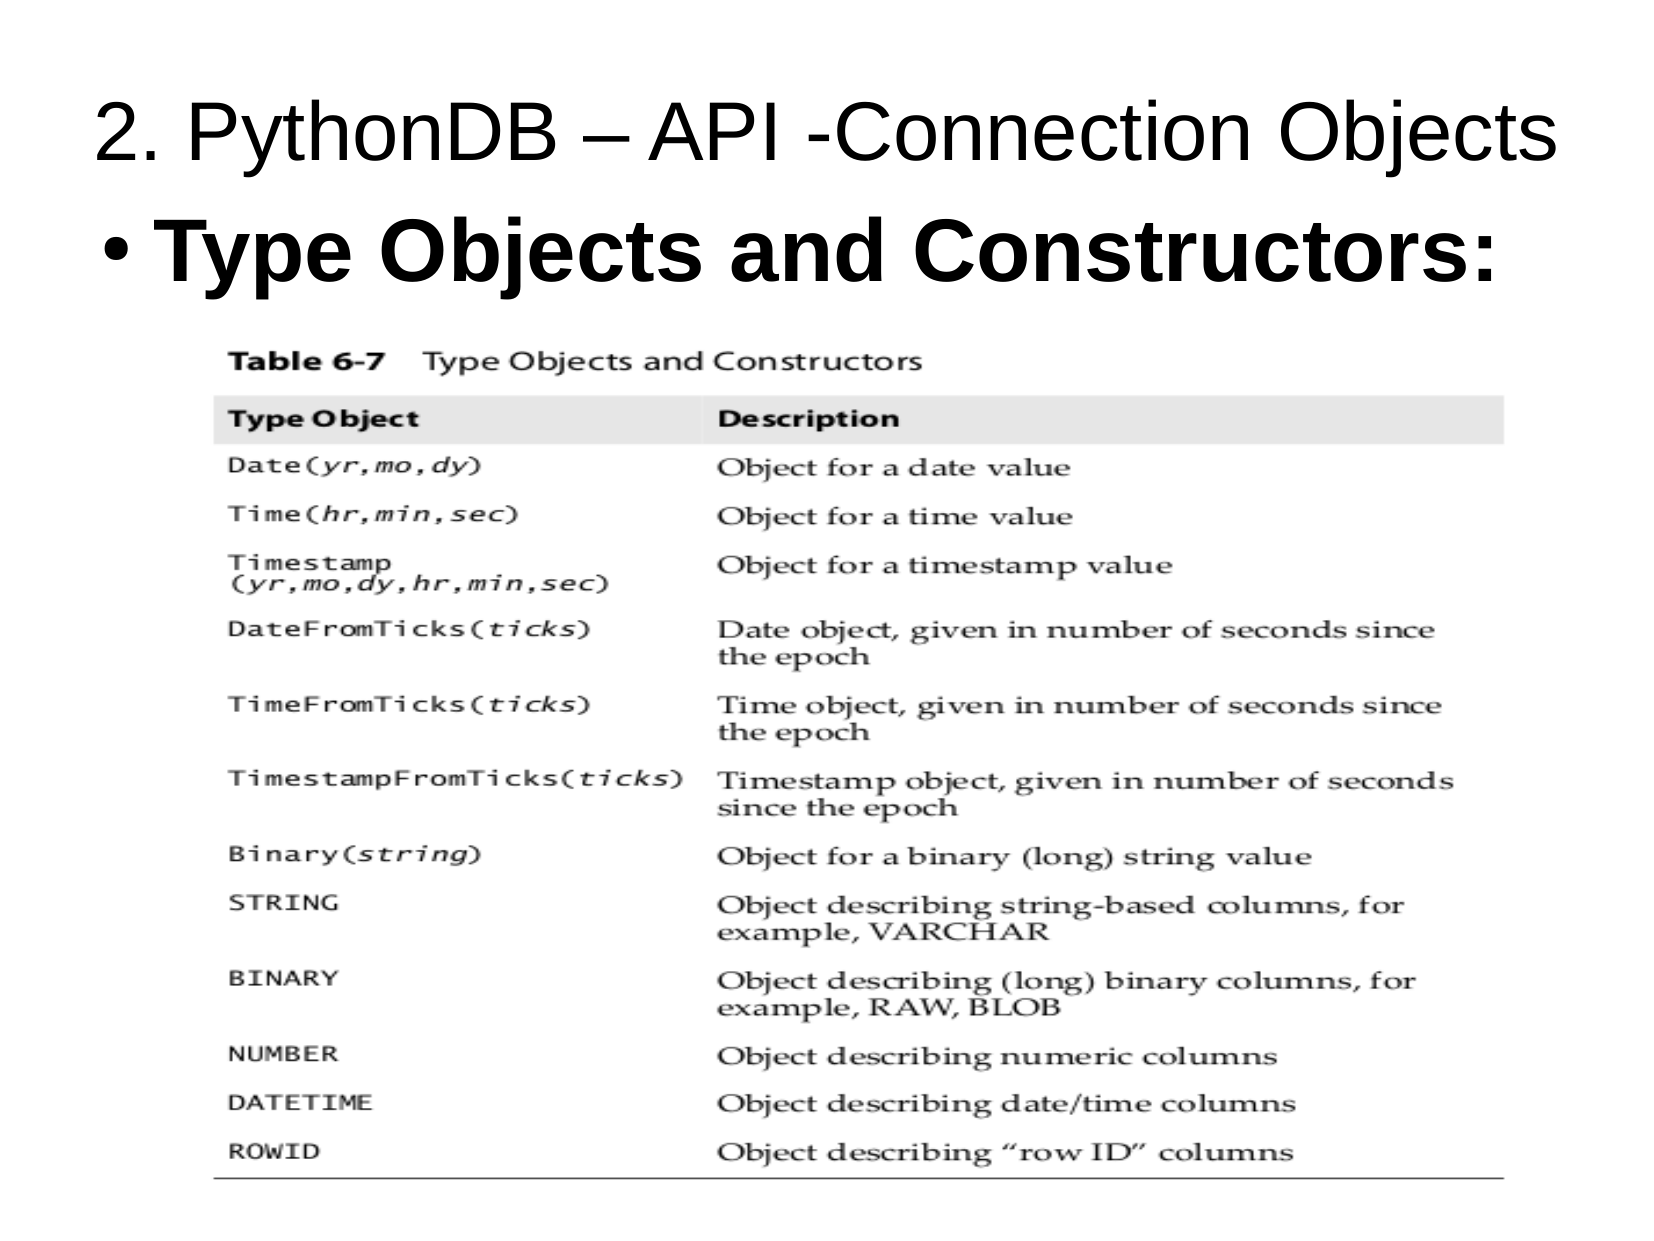

# 2. PythonDB – API -Connection Objects
Type Objects and Constructors: